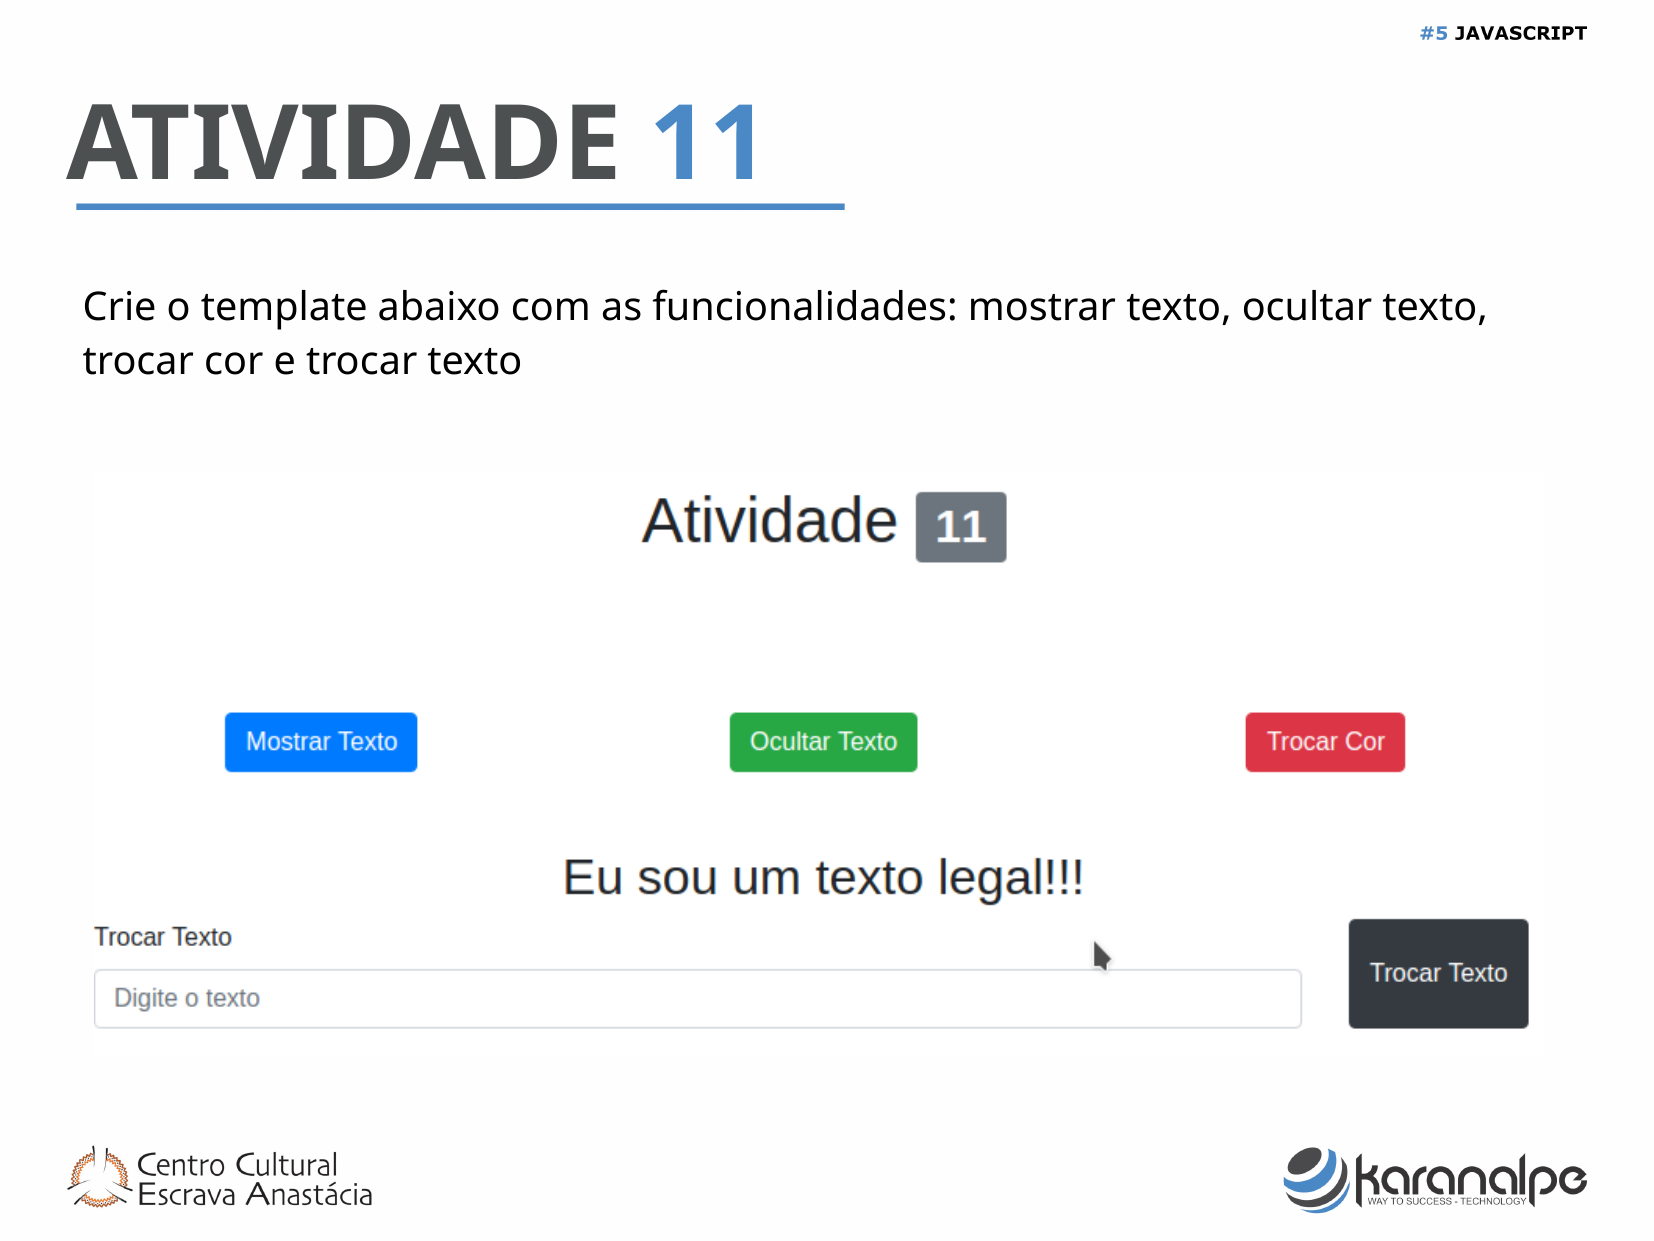

ATIVIDADE 11
# Crie o template abaixo com as funcionalidades: mostrar texto, ocultar texto, trocar cor e trocar texto